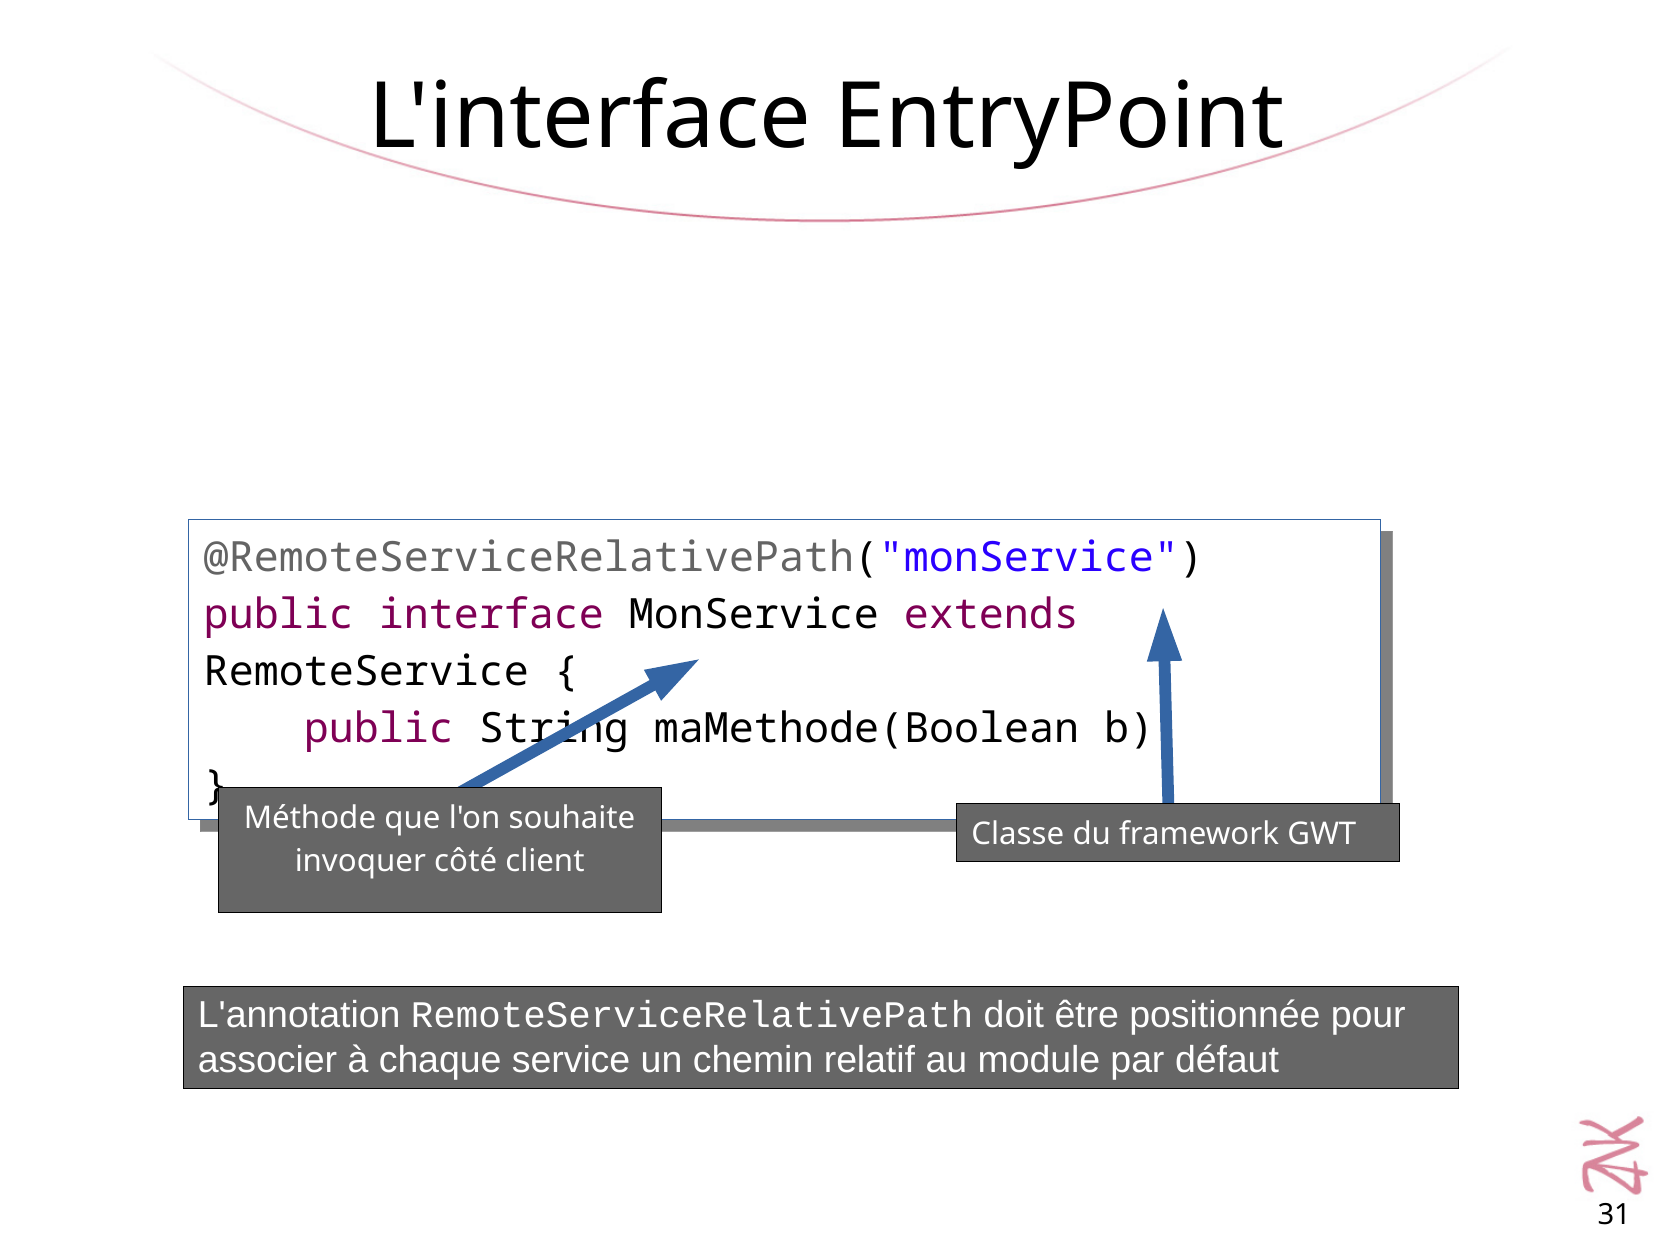

# L'interface EntryPoint
@RemoteServiceRelativePath("monService")
public interface MonService extends RemoteService {
 public String maMethode(Boolean b);
}
Méthode que l'on souhaite invoquer côté client
Classe du framework GWT
L'annotation RemoteServiceRelativePath doit être positionnée pour associer à chaque service un chemin relatif au module par défaut
31